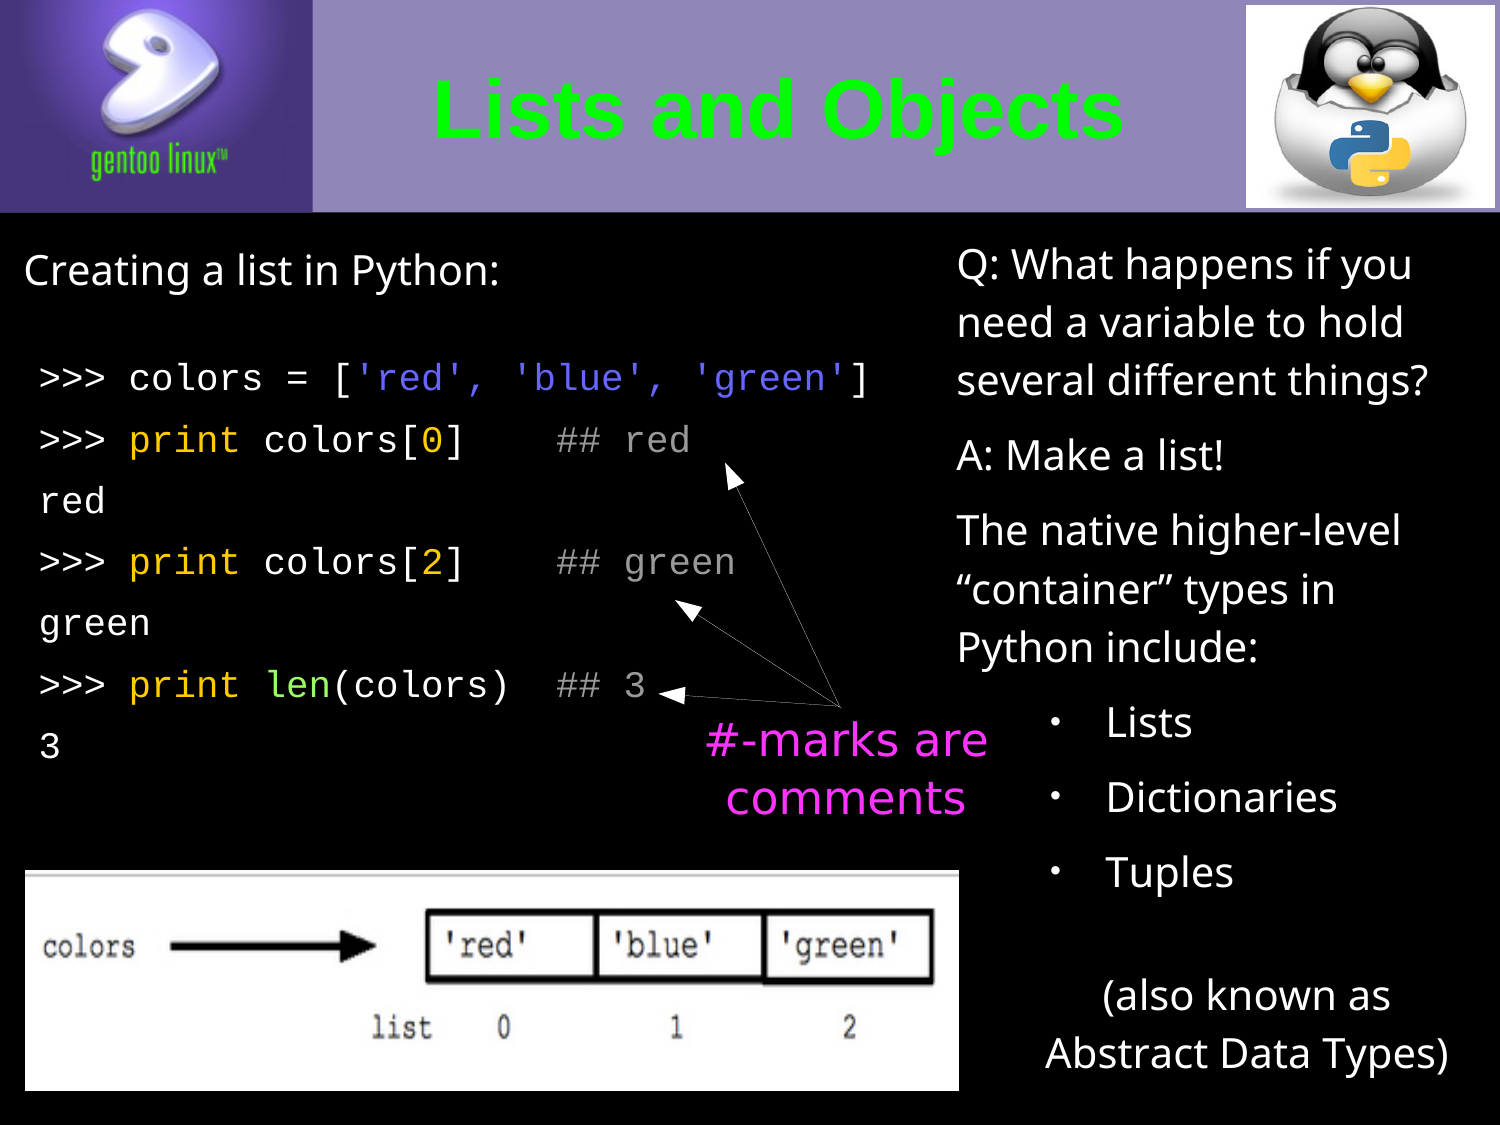

# Lists and Objects
Q: What happens if you need a variable to hold several different things?
A: Make a list!
The native higher-level “container” types in Python include:
Lists
Dictionaries
Tuples
Creating a list in Python:
>>> colors = ['red', 'blue', 'green']
>>> print colors[0] ## red
red
>>> print colors[2] ## green
green
>>> print len(colors) ## 3
3
#-marks are comments
(also known as Abstract Data Types)